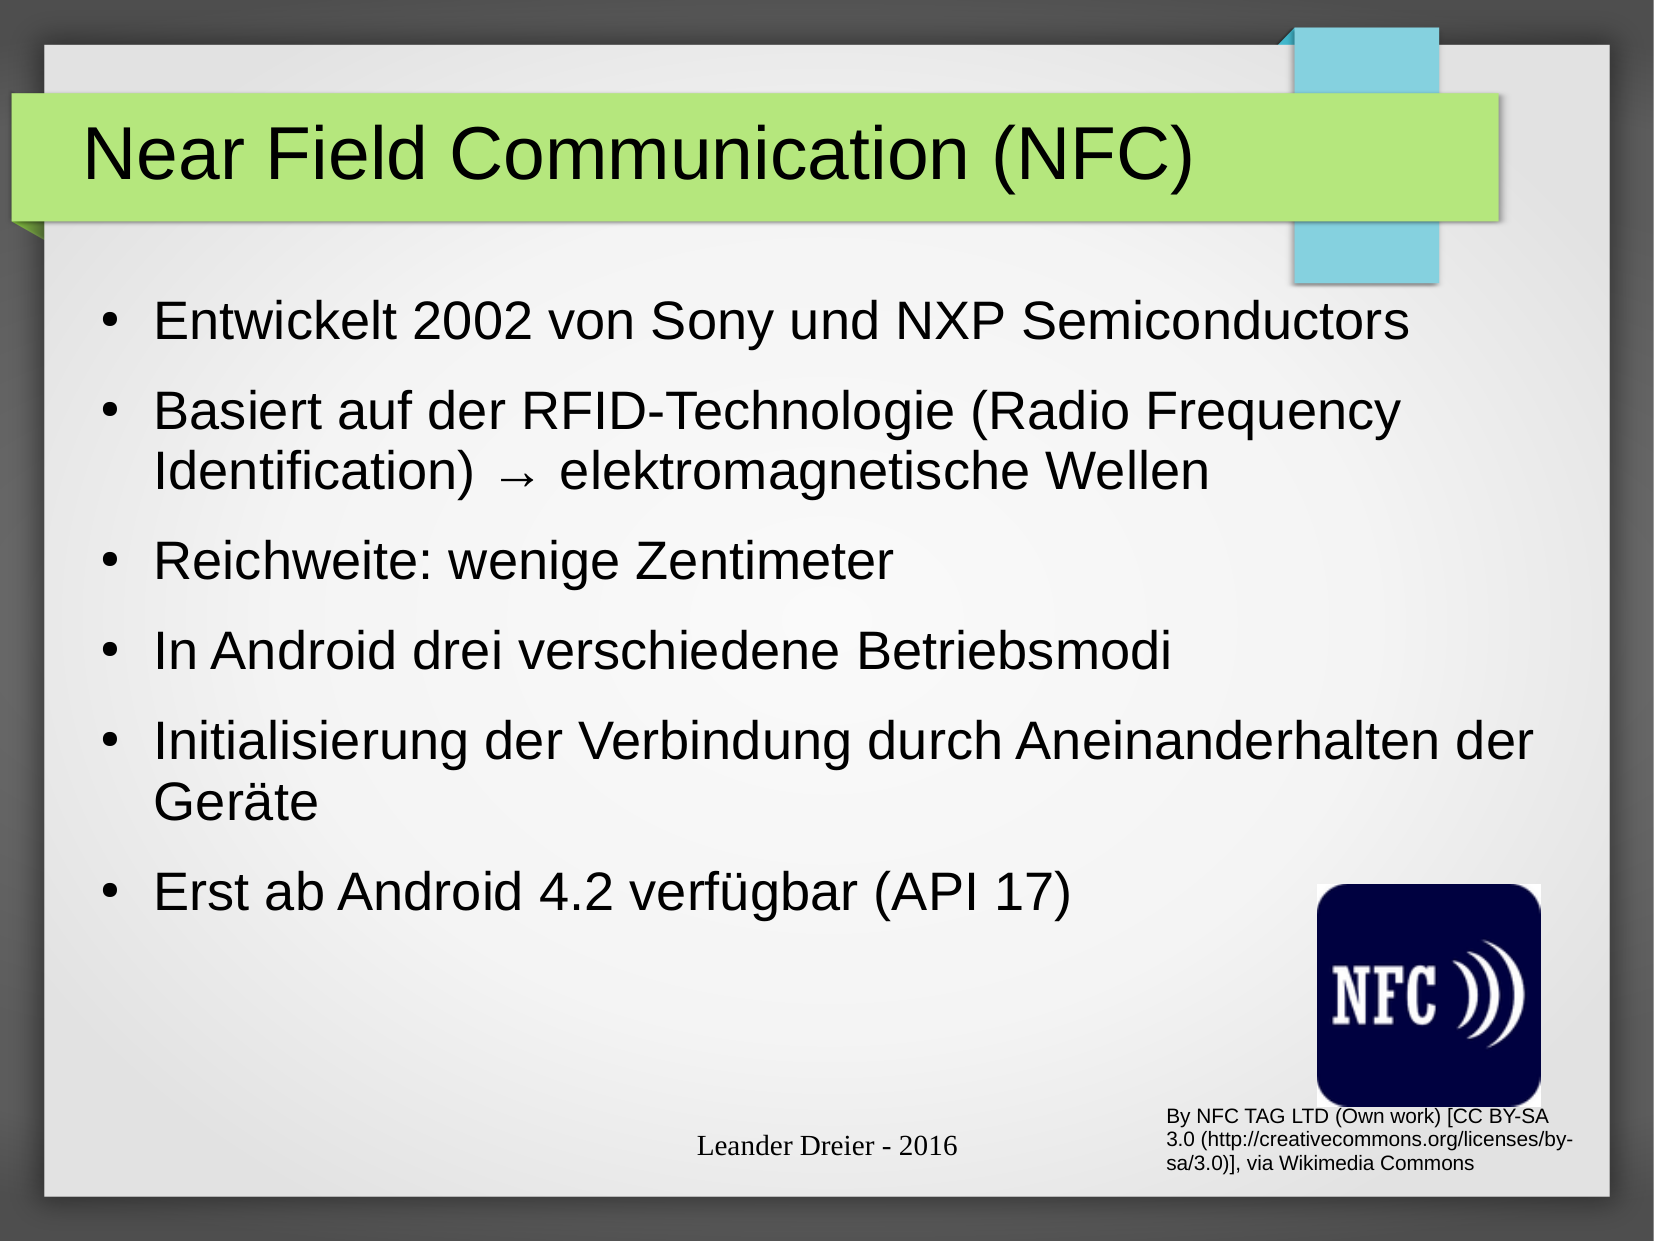

# Near Field Communication (NFC)
Entwickelt 2002 von Sony und NXP Semiconductors
Basiert auf der RFID-Technologie (Radio Frequency Identification) → elektromagnetische Wellen
Reichweite: wenige Zentimeter
In Android drei verschiedene Betriebsmodi
Initialisierung der Verbindung durch Aneinanderhalten der Geräte
Erst ab Android 4.2 verfügbar (API 17)
By NFC TAG LTD (Own work) [CC BY-SA 3.0 (http://creativecommons.org/licenses/by-sa/3.0)], via Wikimedia Commons
Leander Dreier - 2016